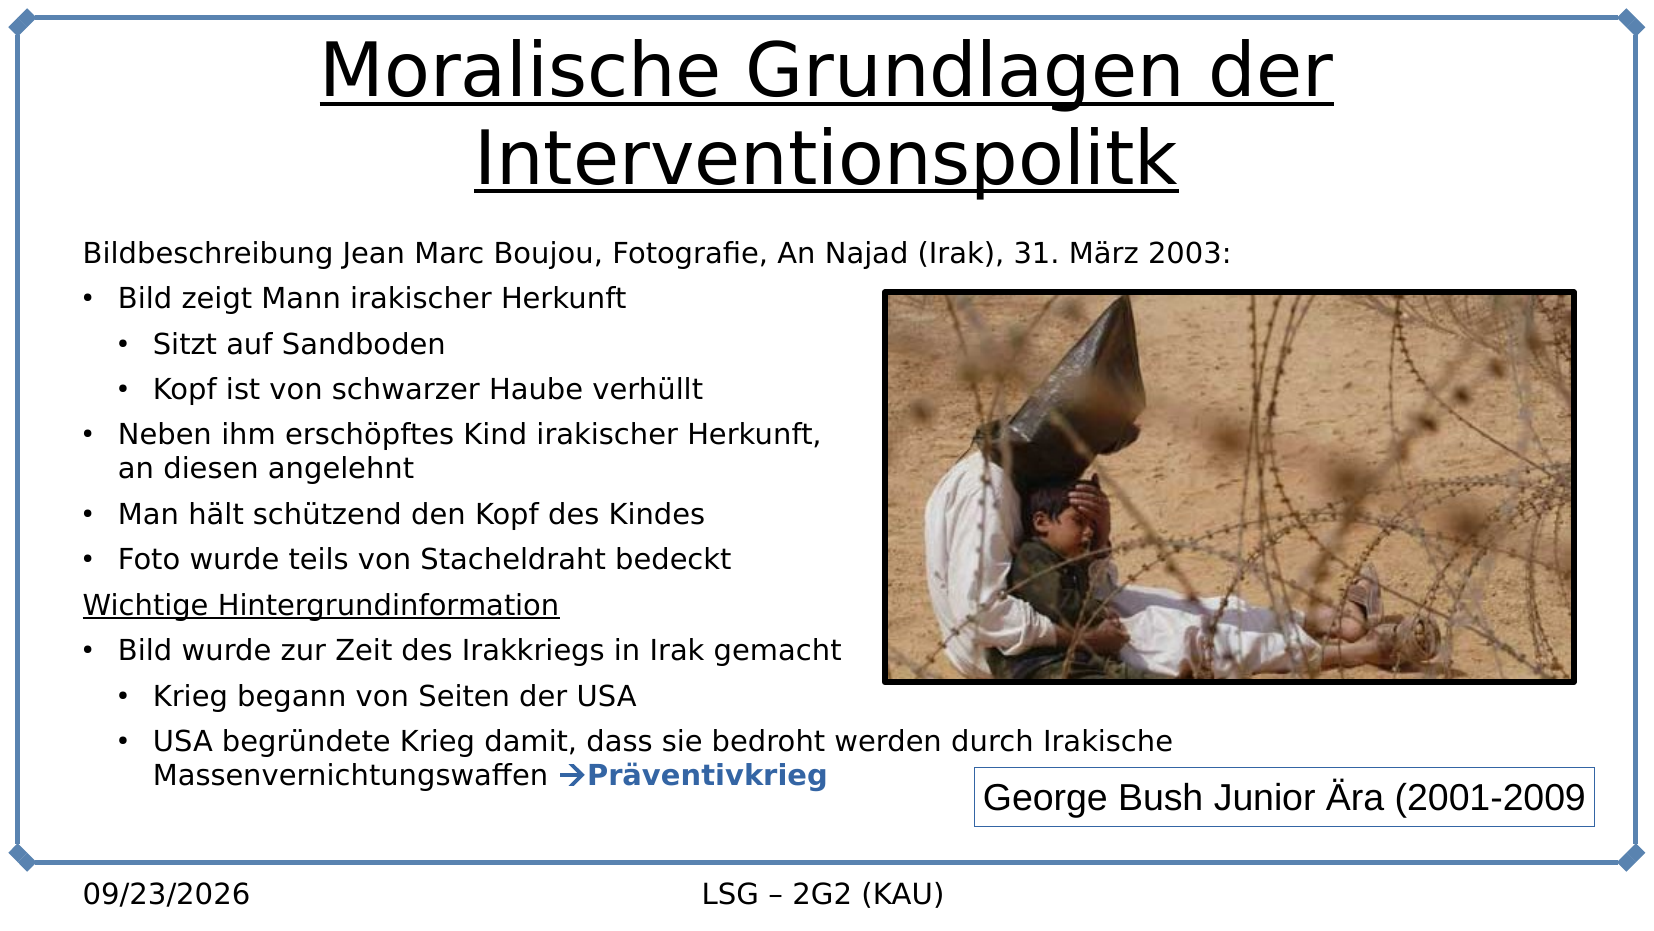

# Moralische Grundlagen der Interventionspolitk
Bildbeschreibung Jean Marc Boujou, Fotografie, An Najad (Irak), 31. März 2003:
Bild zeigt Mann irakischer Herkunft
Sitzt auf Sandboden
Kopf ist von schwarzer Haube verhüllt
Neben ihm erschöpftes Kind irakischer Herkunft,
an diesen angelehnt
Man hält schützend den Kopf des Kindes
Foto wurde teils von Stacheldraht bedeckt
Wichtige Hintergrundinformation
Bild wurde zur Zeit des Irakkriegs in Irak gemacht
Krieg begann von Seiten der USA
USA begründete Krieg damit, dass sie bedroht werden durch Irakische Massenvernichtungswaffen Präventivkrieg
George Bush Junior Ära (2001-2009